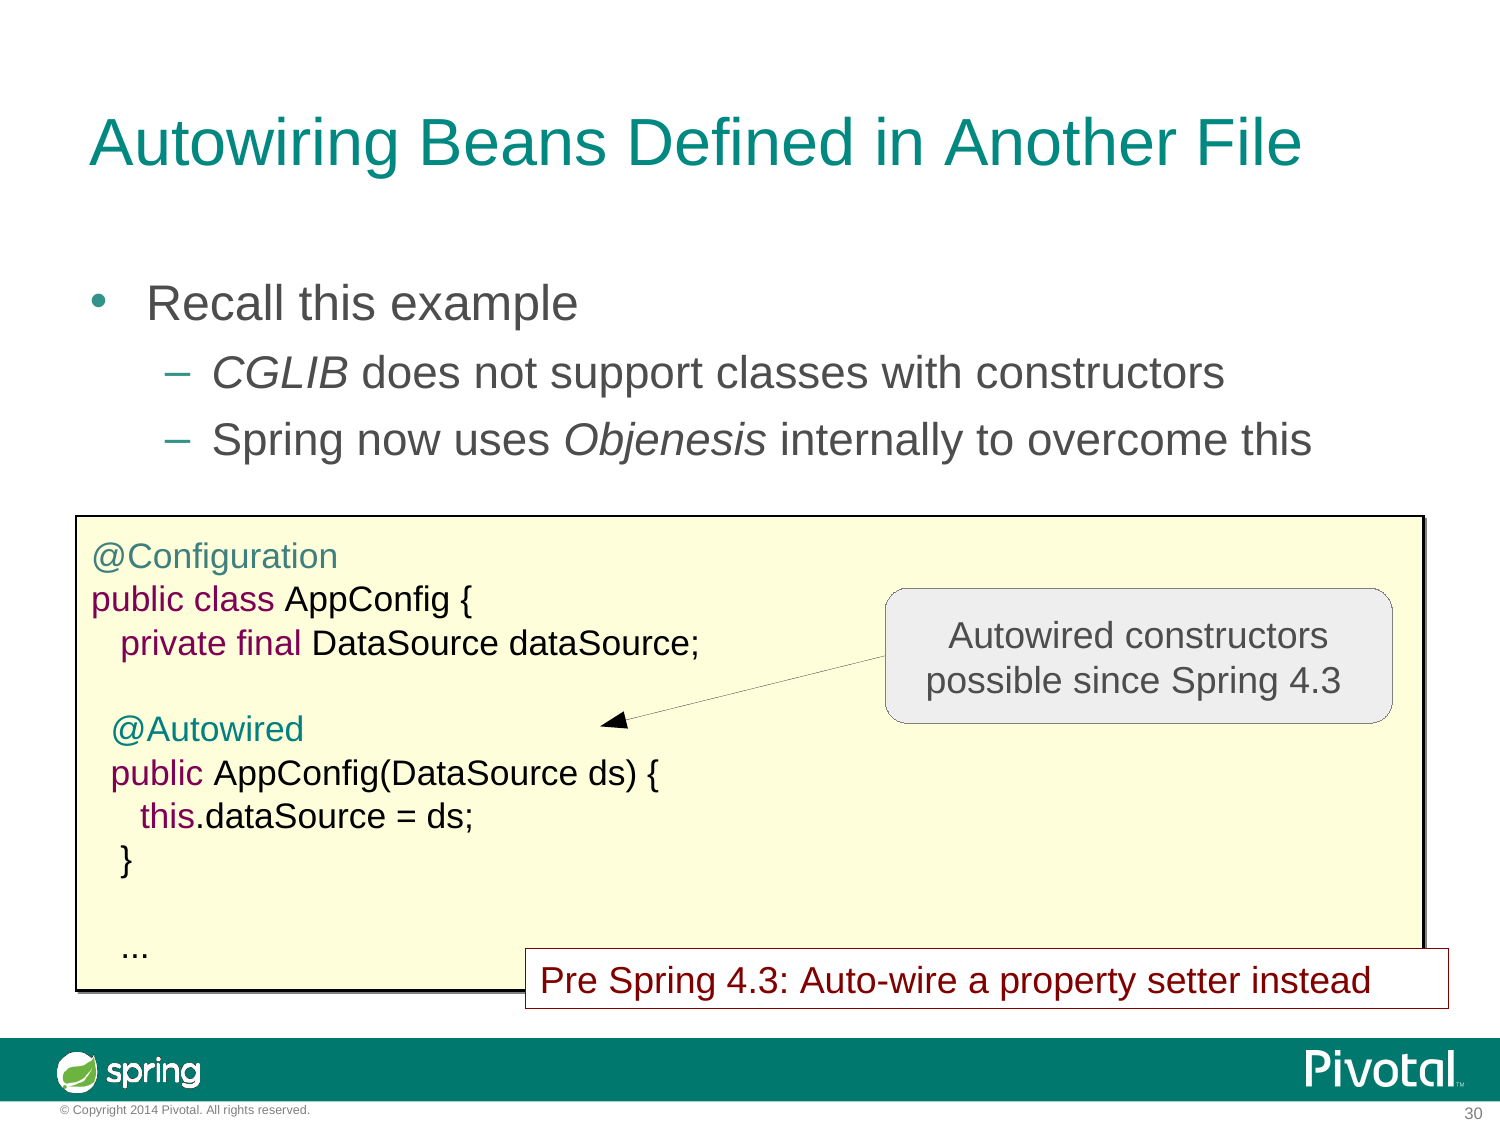

# Autowiring Beans Defined in Another File
Recall this example
CGLIB does not support classes with constructors
Spring now uses Objenesis internally to overcome this
@Configuration
public class AppConfig {
 private final DataSource dataSource;
 @Autowired
 public AppConfig(DataSource ds) {
 this.dataSource = ds;
 }
 ...
Autowired constructors possible since Spring 4.3
Pre Spring 4.3: Auto-wire a property setter instead